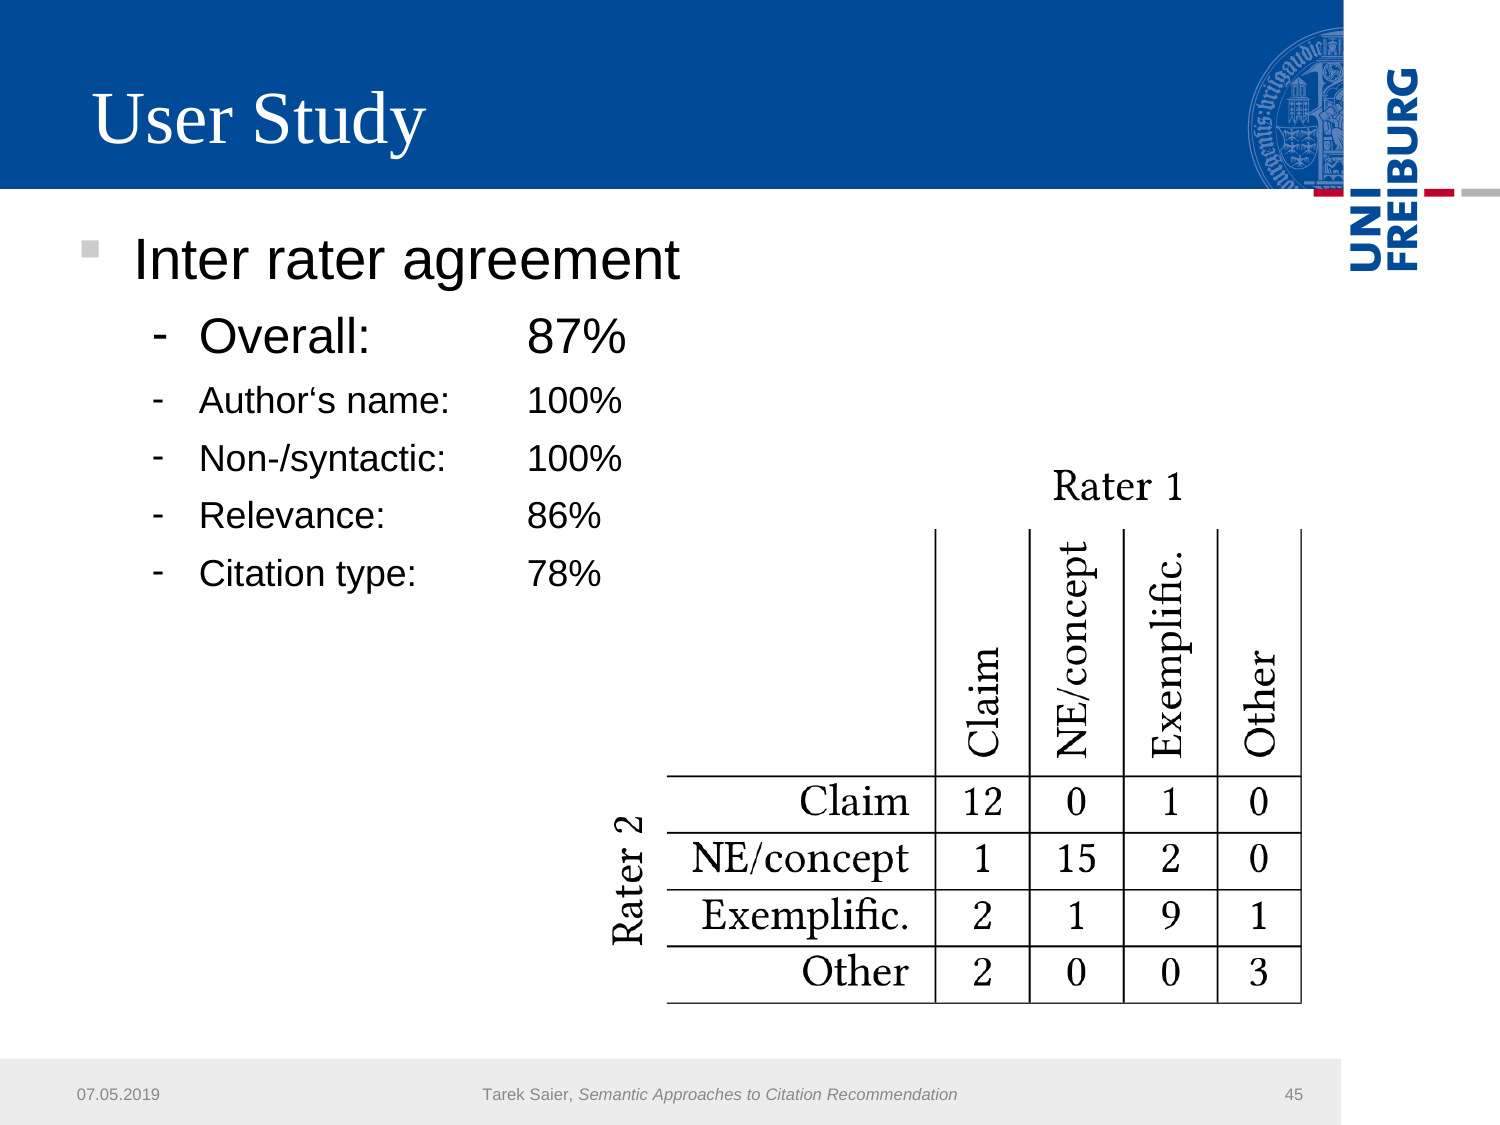

# User Study
Inter rater agreement
Overall: 	87%
Author‘s name:	100%
Non-/syntactic:	100%
Relevance:	86%
Citation type:	78%
Präsentationstitel
45